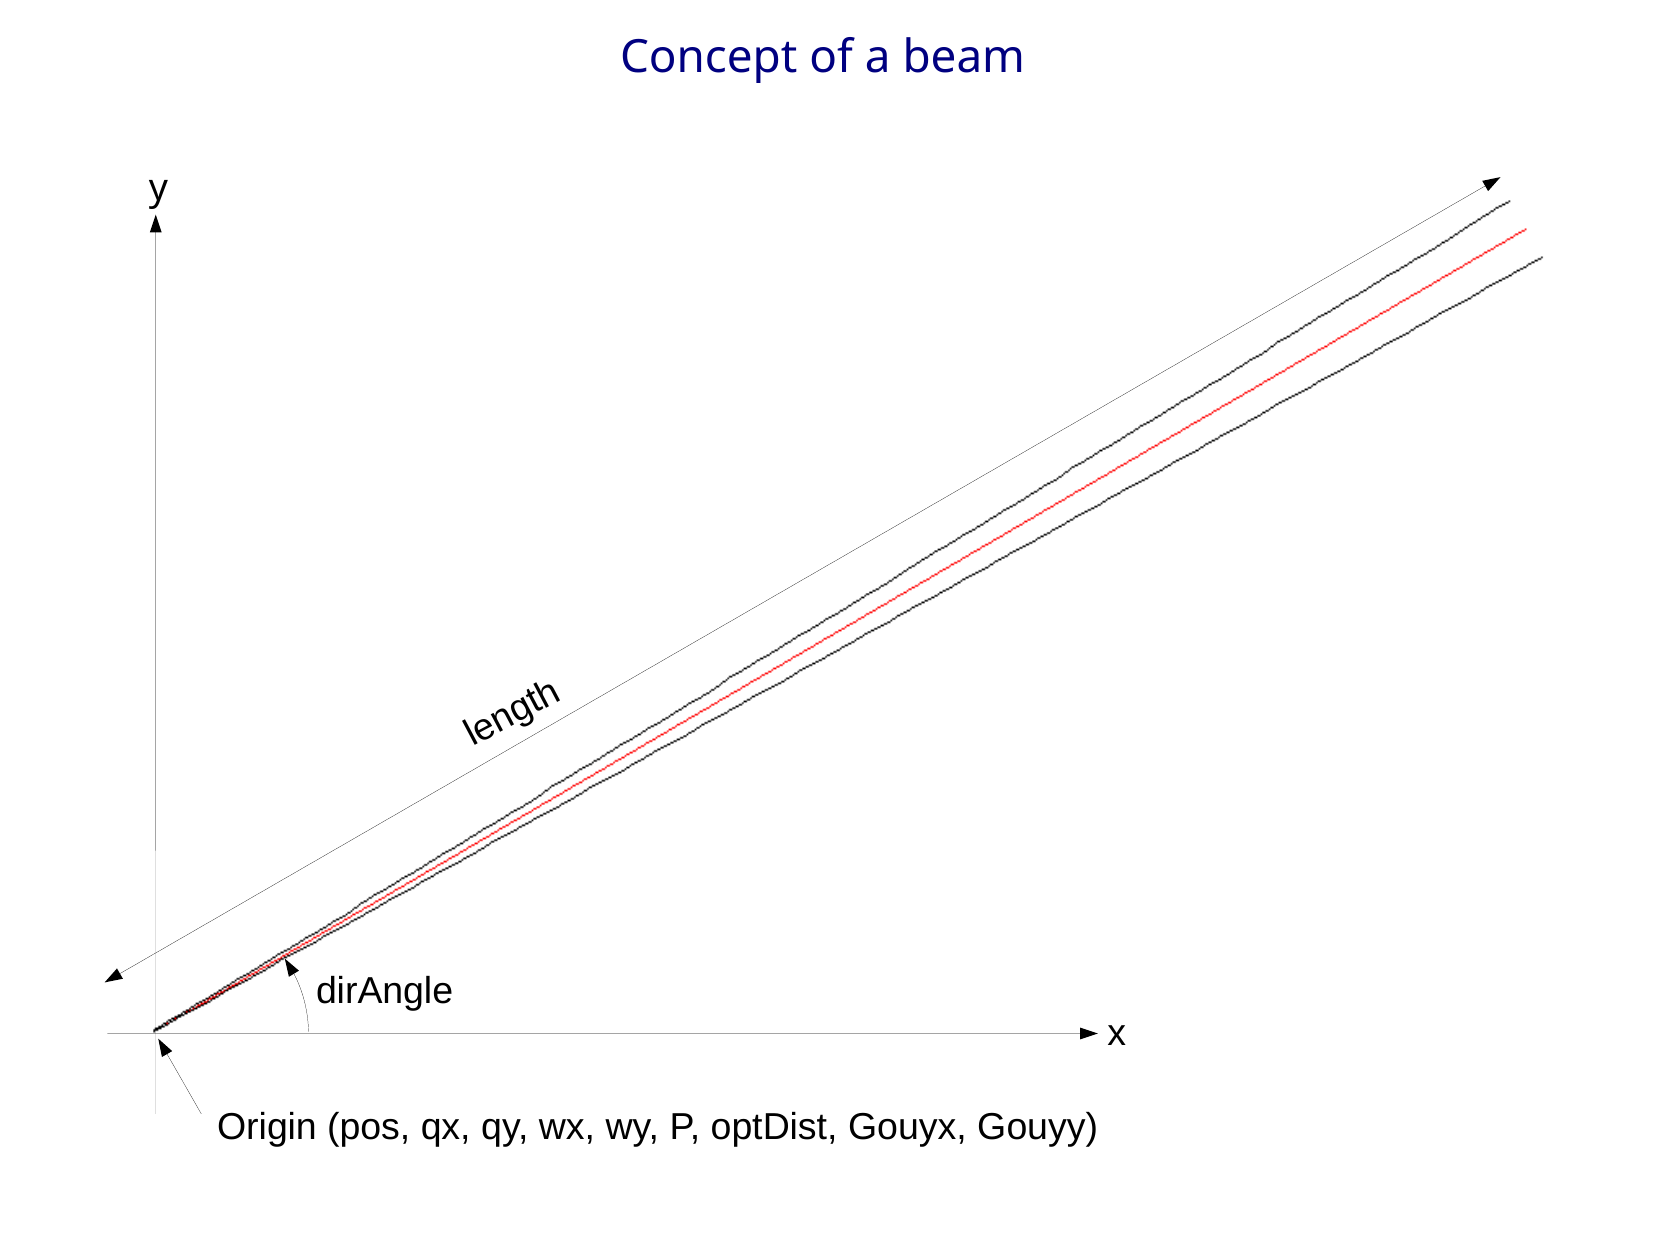

Concept of a beam
y
length
dirAngle
x
Origin (pos, qx, qy, wx, wy, P, optDist, Gouyx, Gouyy)